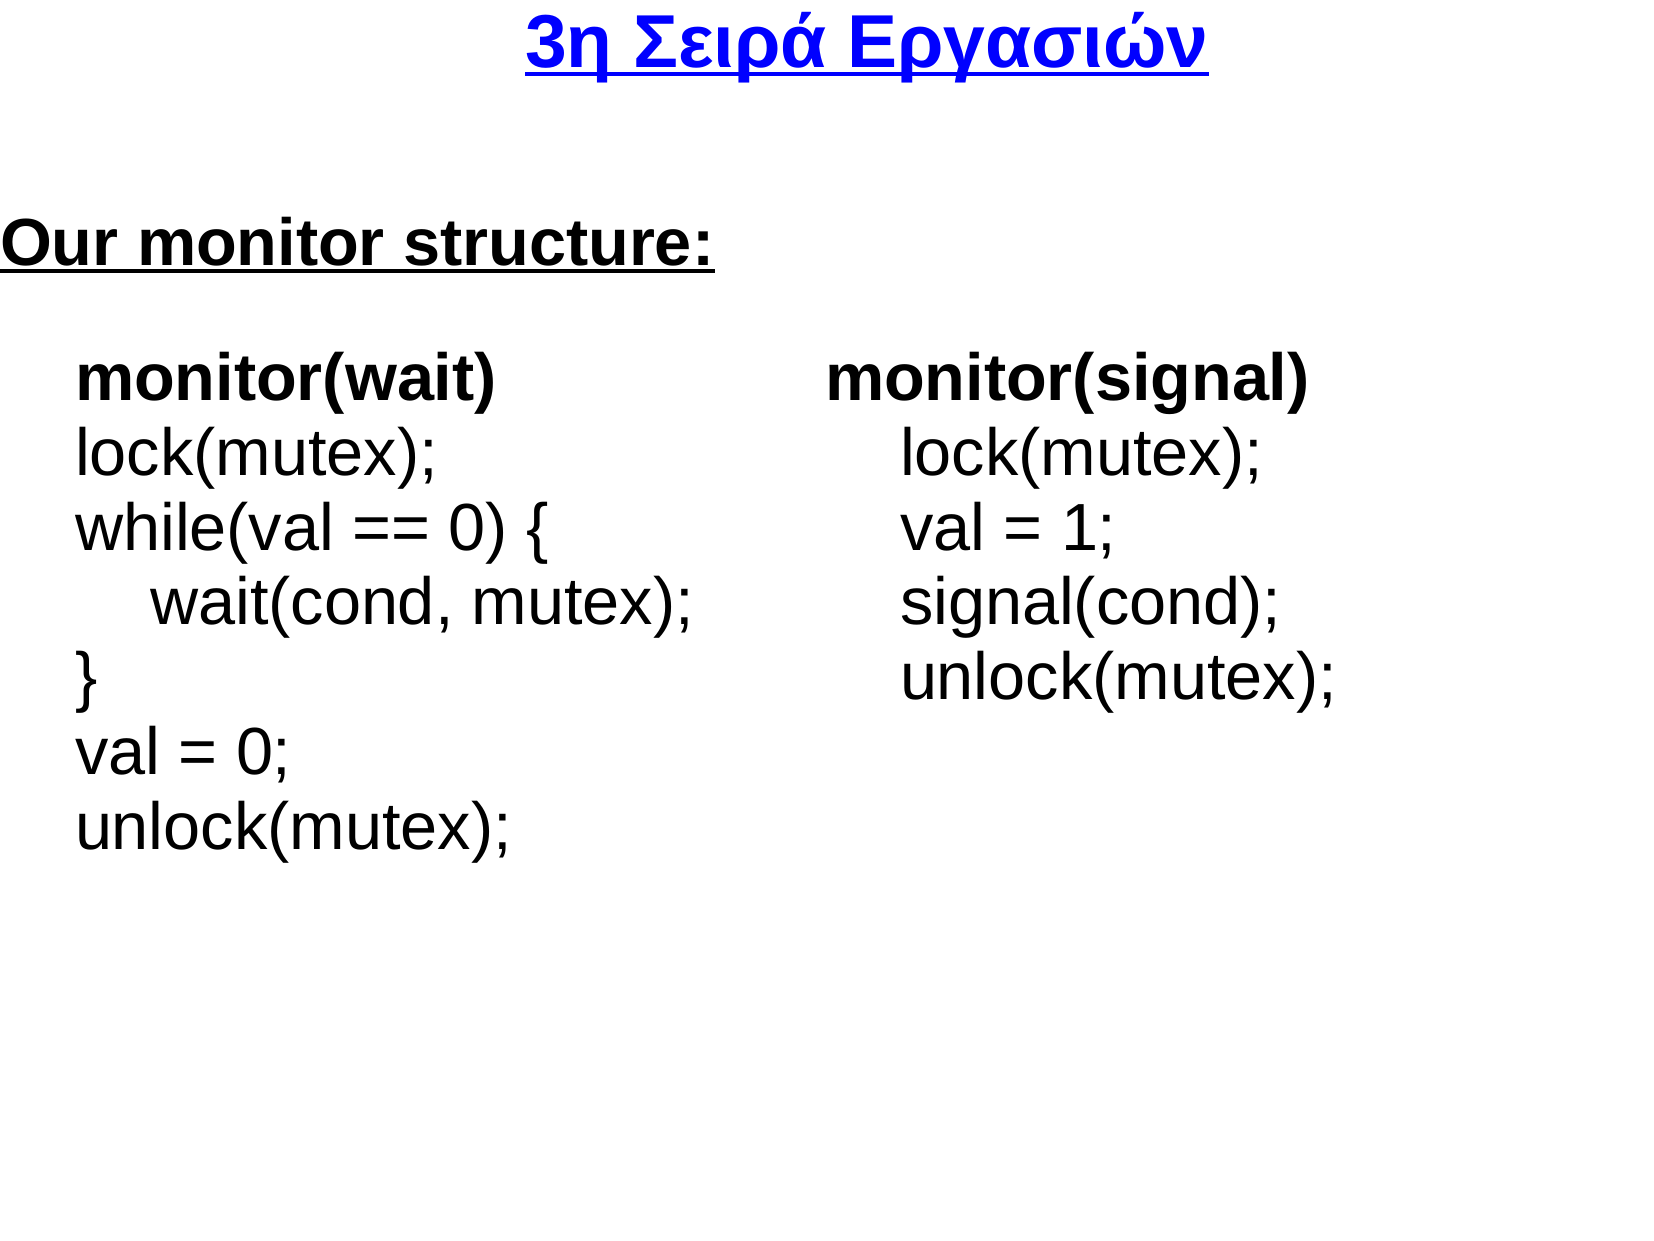

# 3η Σειρά Εργασιών
Our monitor structure:
	monitor(wait)					monitor(signal)
	lock(mutex);							lock(mutex);
	while(val == 0) {					val = 1;
		wait(cond, mutex);			signal(cond);
	}											unlock(mutex);
	val = 0;
	unlock(mutex);